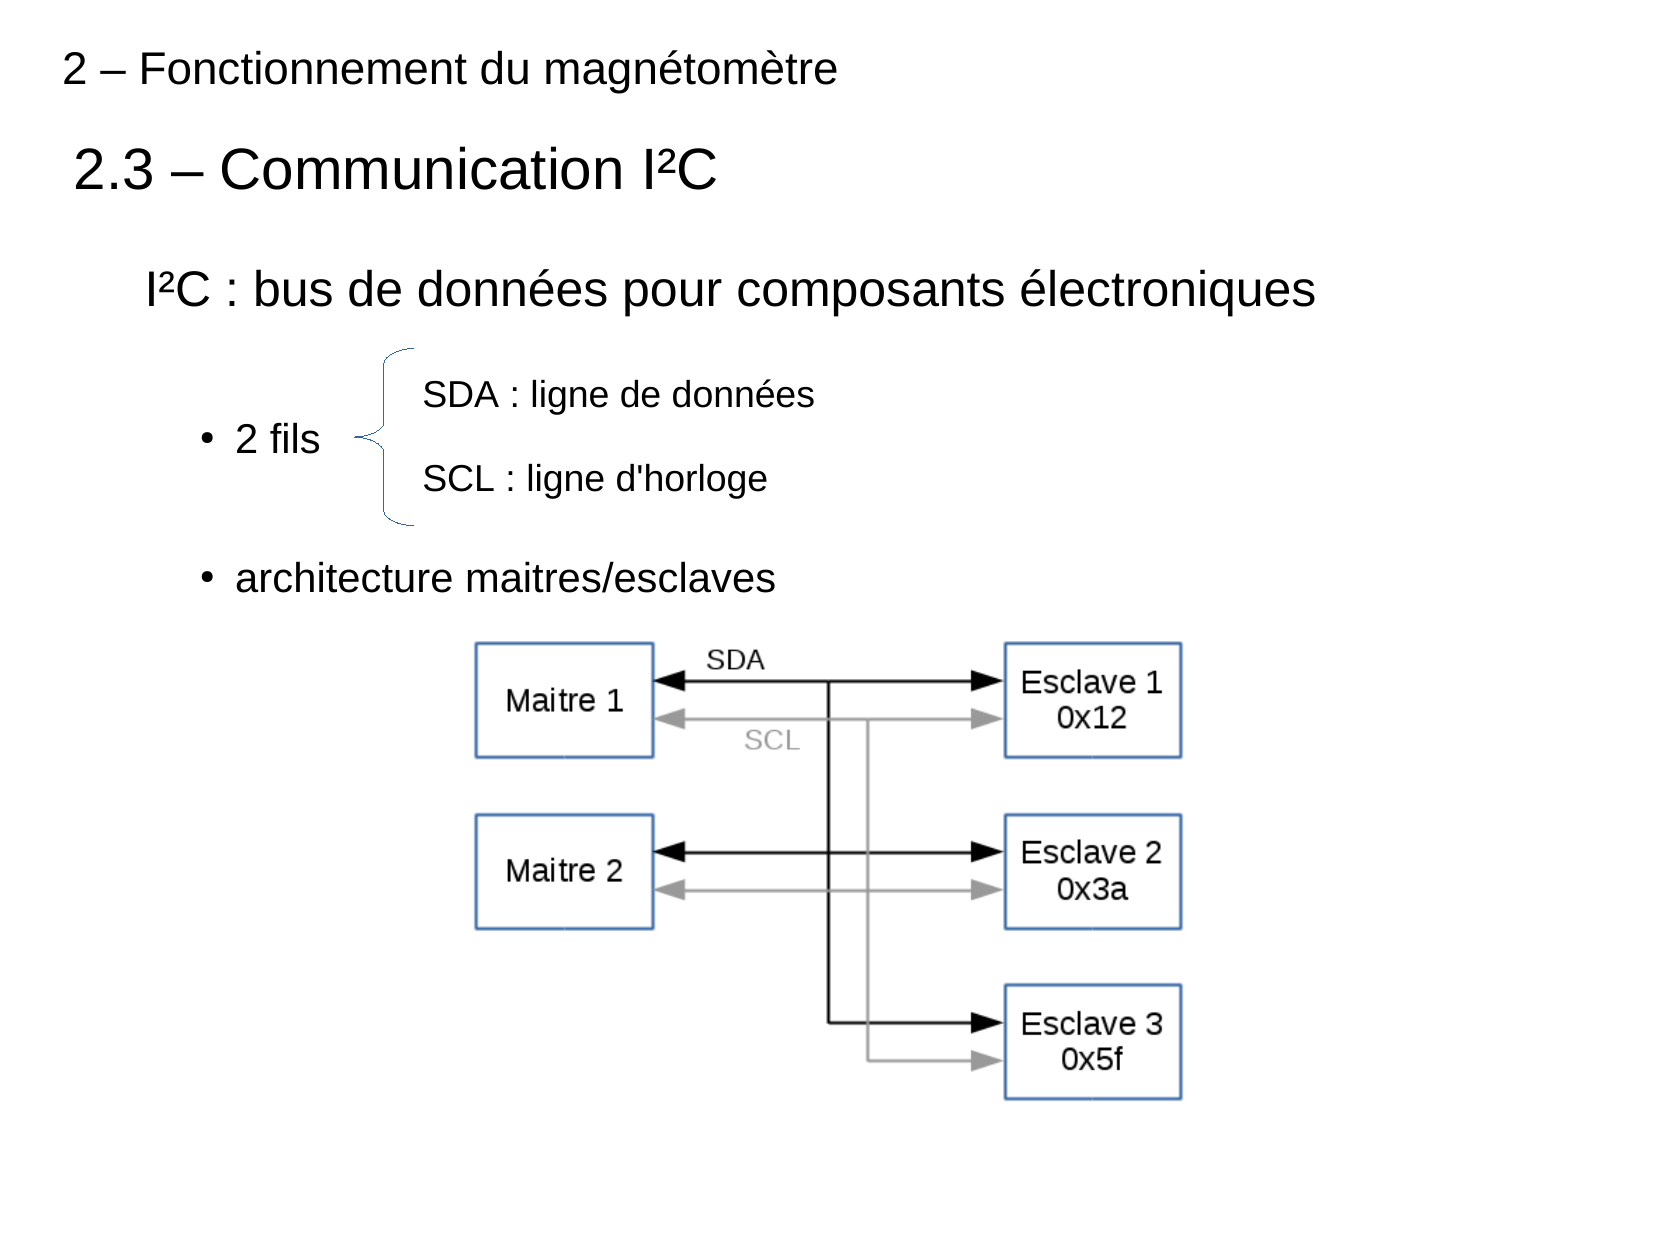

2 – Fonctionnement du magnétomètre
2.3 – Communication I²C
I²C : bus de données pour composants électroniques
SDA : ligne de données
SCL : ligne d'horloge
2 fils
architecture maitres/esclaves